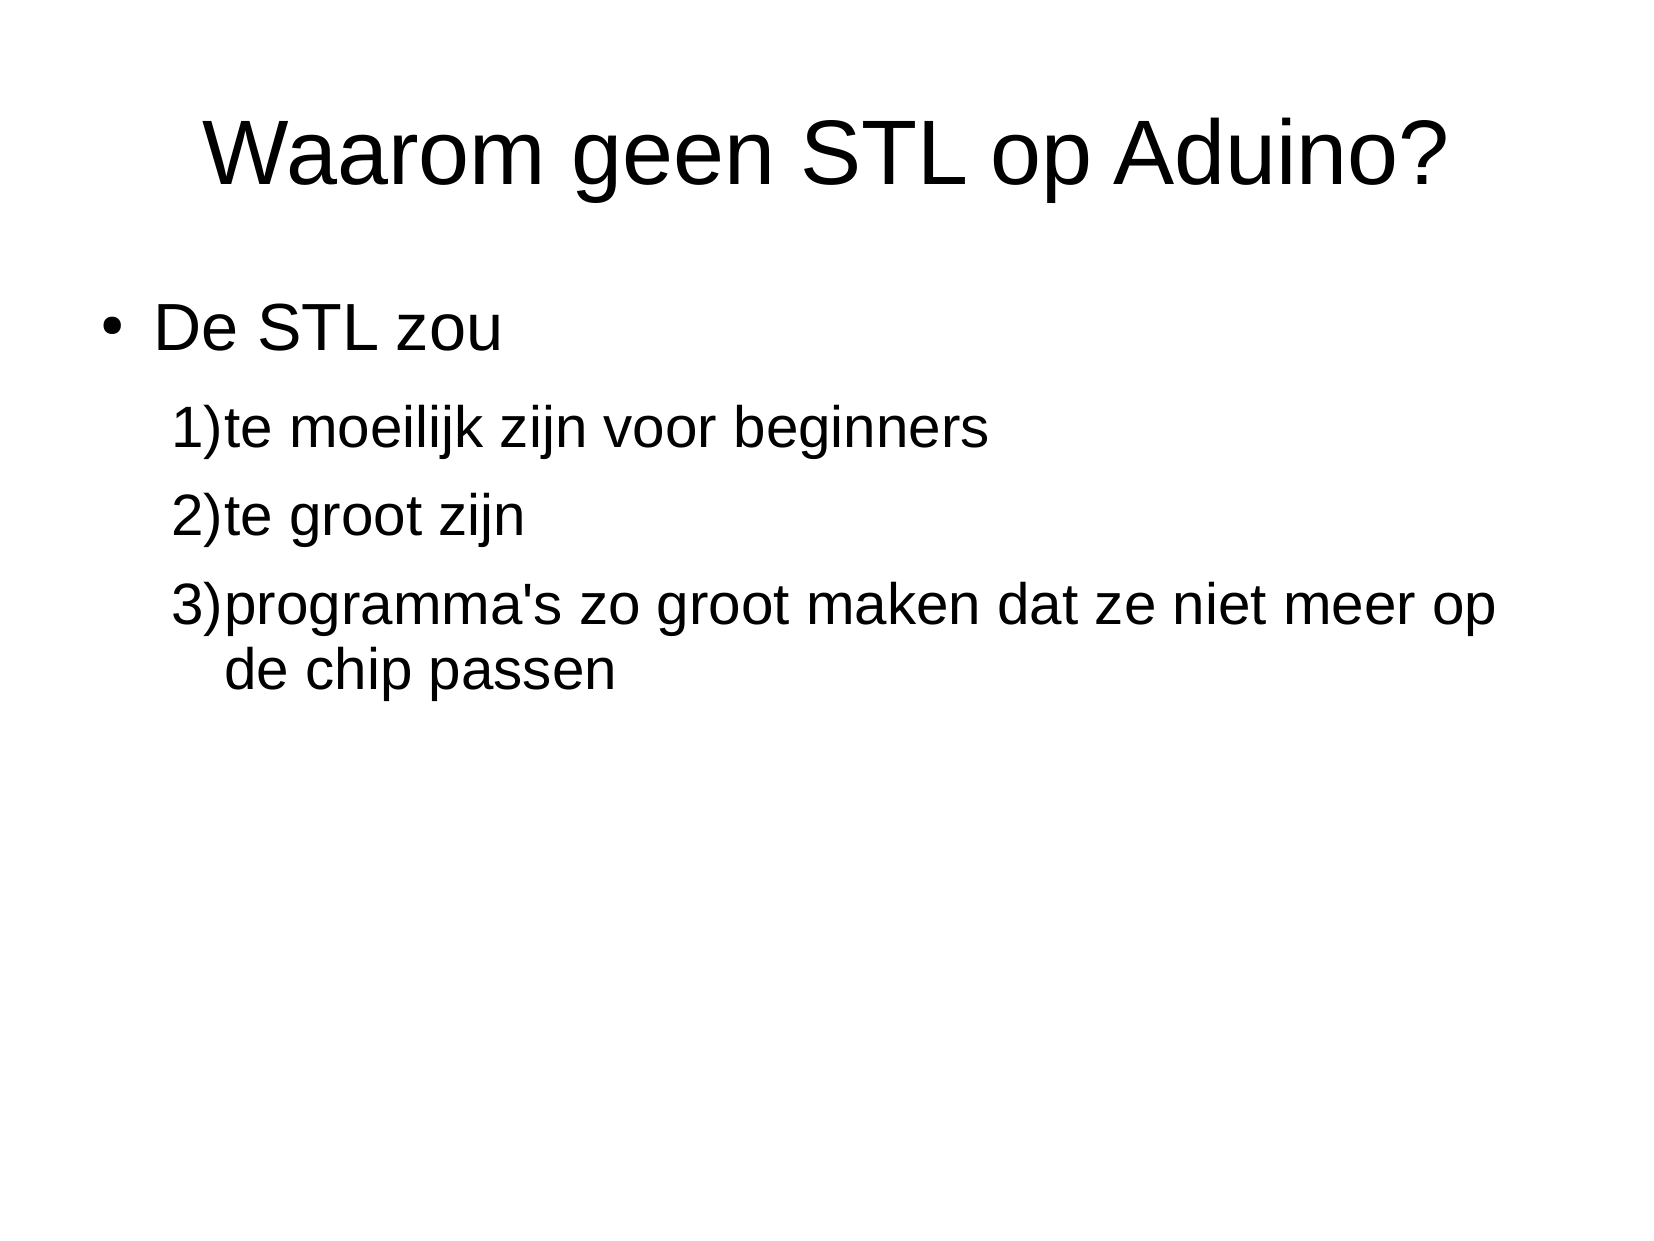

# Waarom geen STL op Aduino?
De STL zou
te moeilijk zijn voor beginners
te groot zijn
programma's zo groot maken dat ze niet meer op de chip passen